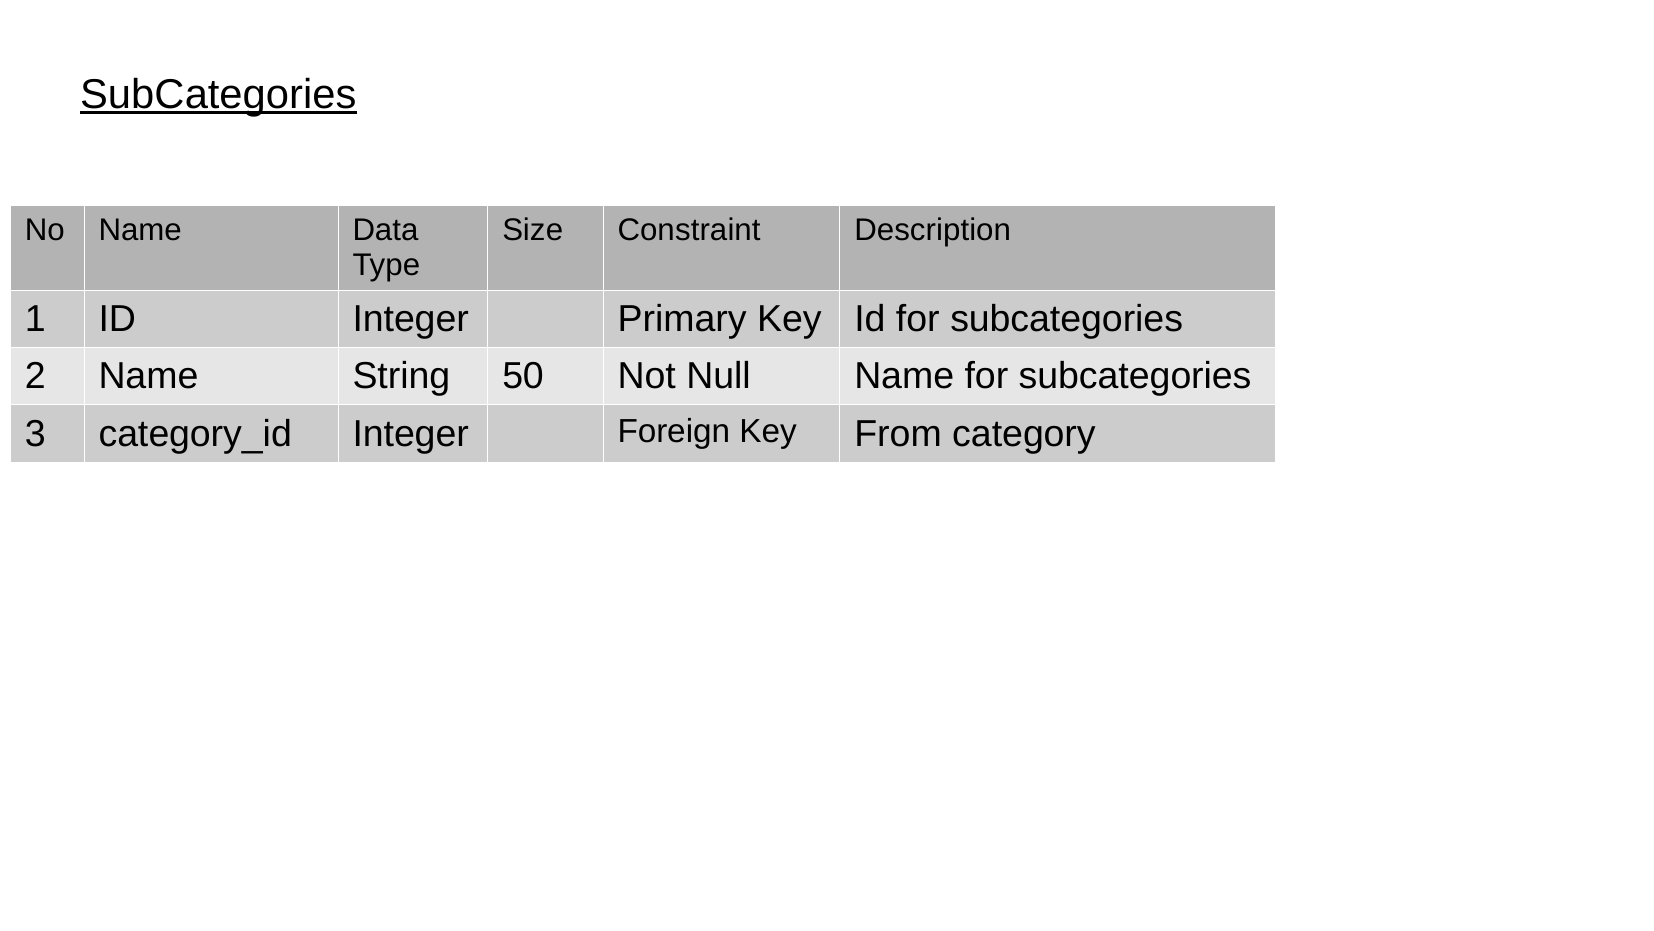

# SubCategories
| No | Name | Data Type | Size | Constraint | Description |
| --- | --- | --- | --- | --- | --- |
| 1 | ID | Integer | | Primary Key | Id for subcategories |
| 2 | Name | String | 50 | Not Null | Name for subcategories |
| 3 | category\_id | Integer | | Foreign Key | From category |